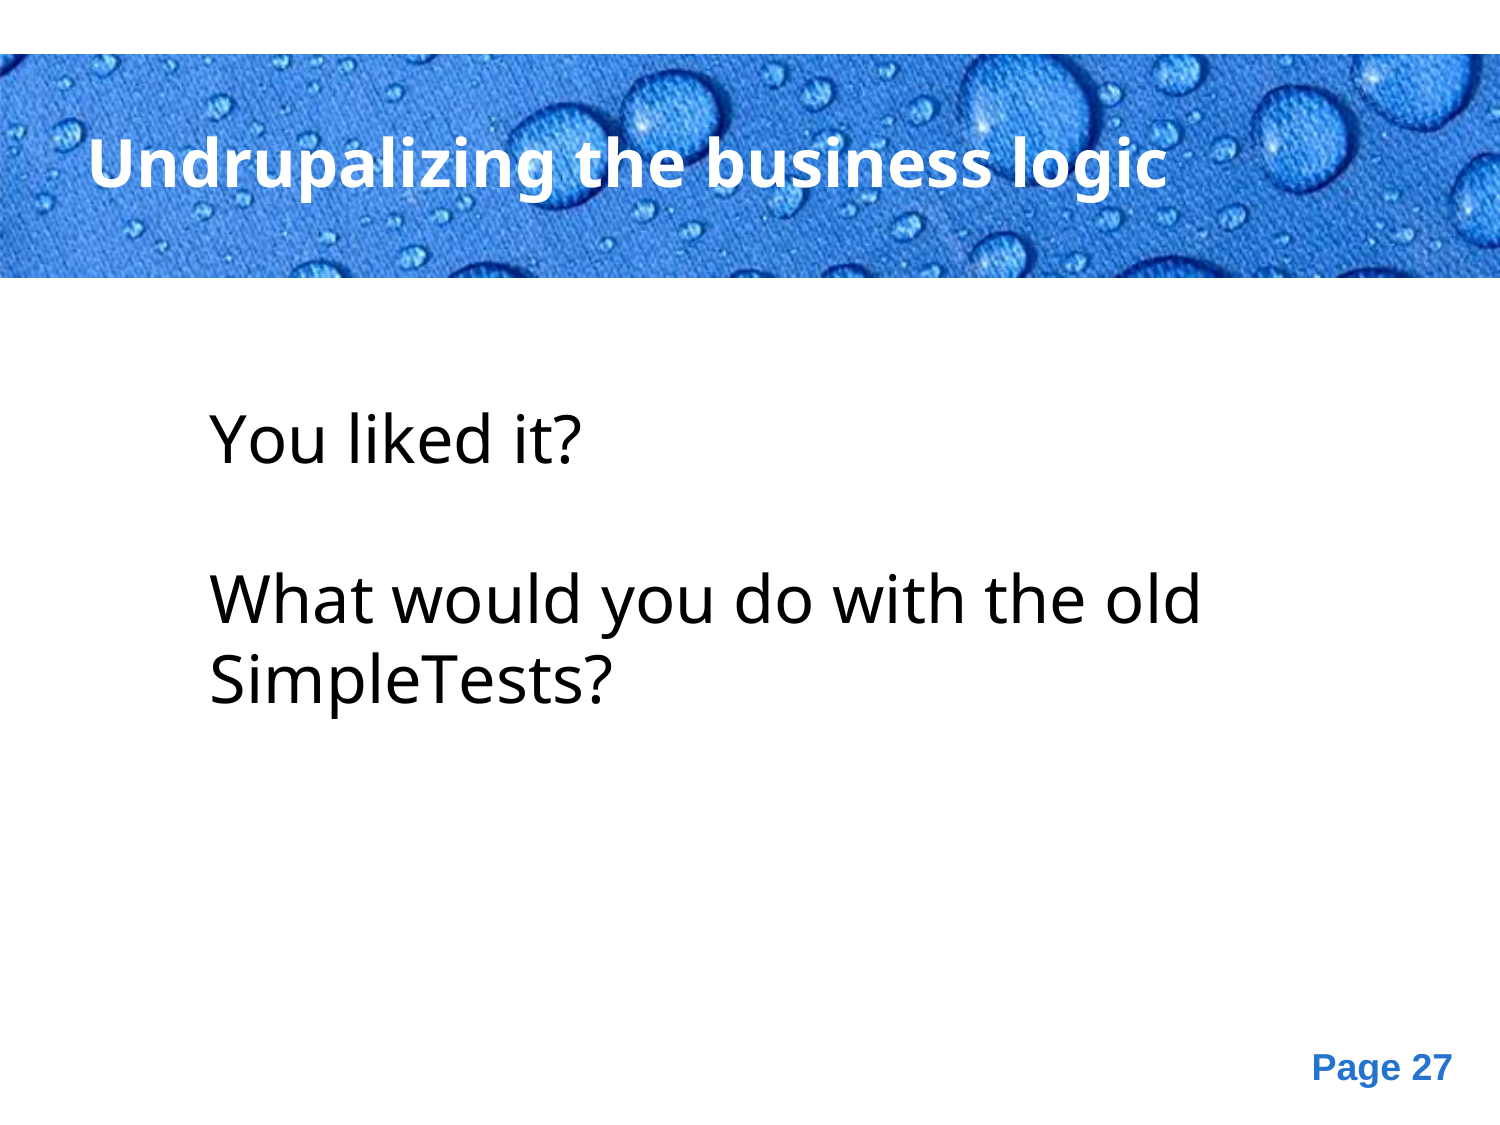

Undrupalizing the business logic
You liked it?
What would you do with the old SimpleTests?